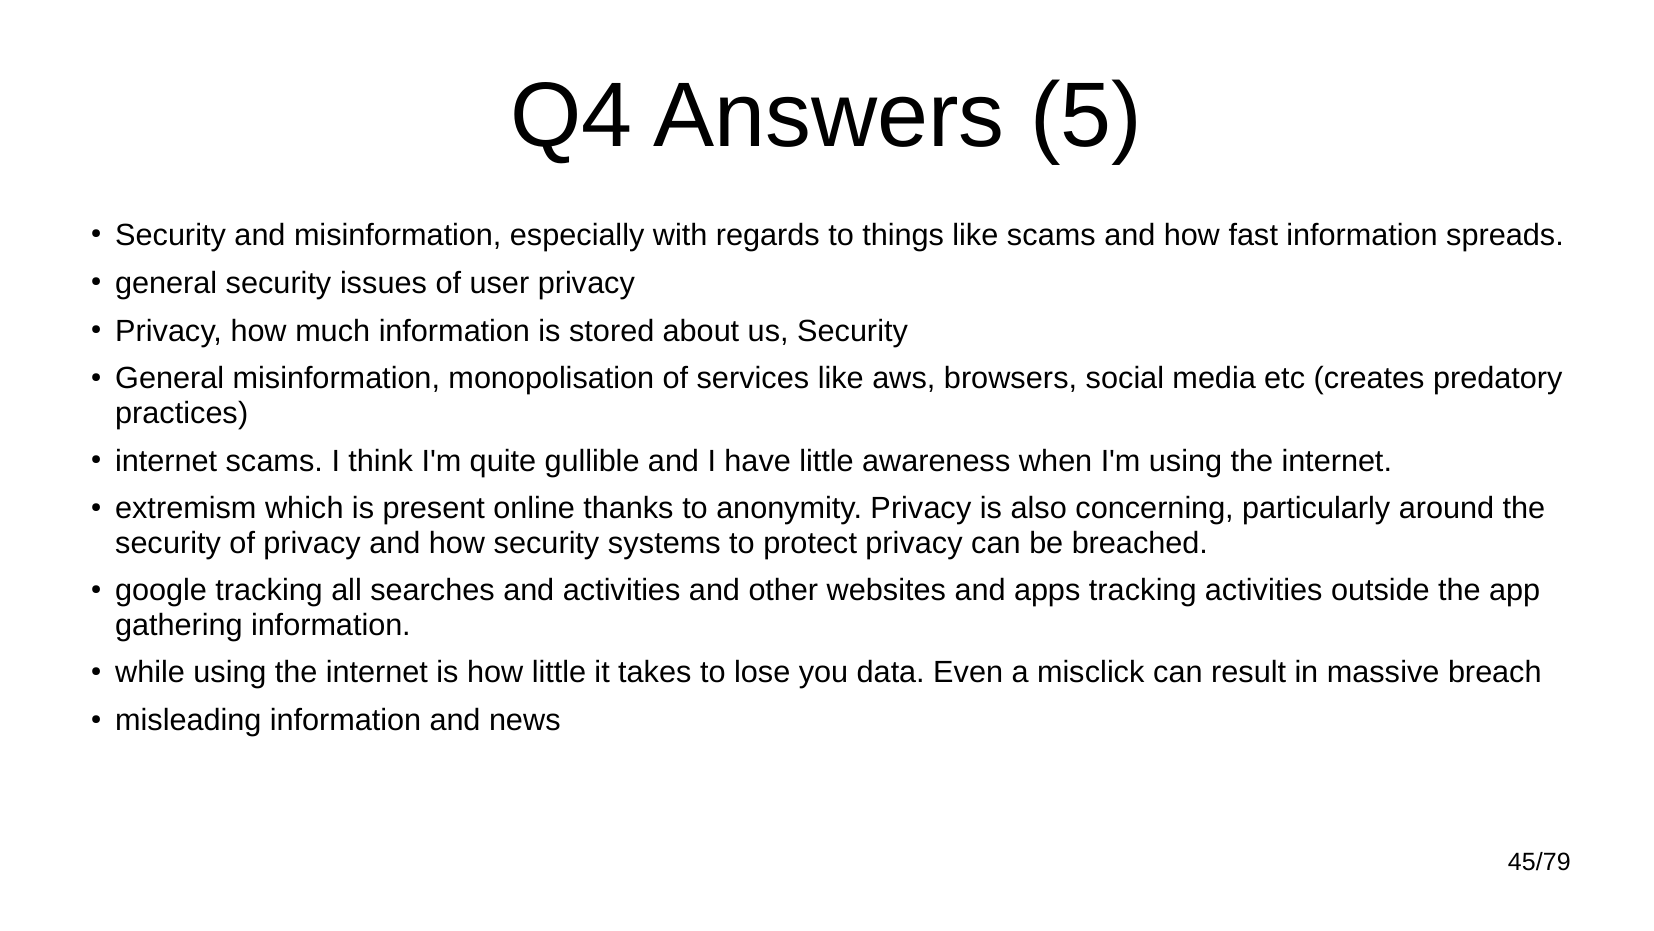

# Q4 Answers (5)
Security and misinformation, especially with regards to things like scams and how fast information spreads.
general security issues of user privacy
Privacy, how much information is stored about us, Security
General misinformation, monopolisation of services like aws, browsers, social media etc (creates predatory practices)
internet scams. I think I'm quite gullible and I have little awareness when I'm using the internet.
extremism which is present online thanks to anonymity. Privacy is also concerning, particularly around the security of privacy and how security systems to protect privacy can be breached.
google tracking all searches and activities and other websites and apps tracking activities outside the app gathering information.
while using the internet is how little it takes to lose you data. Even a misclick can result in massive breach
misleading information and news
45